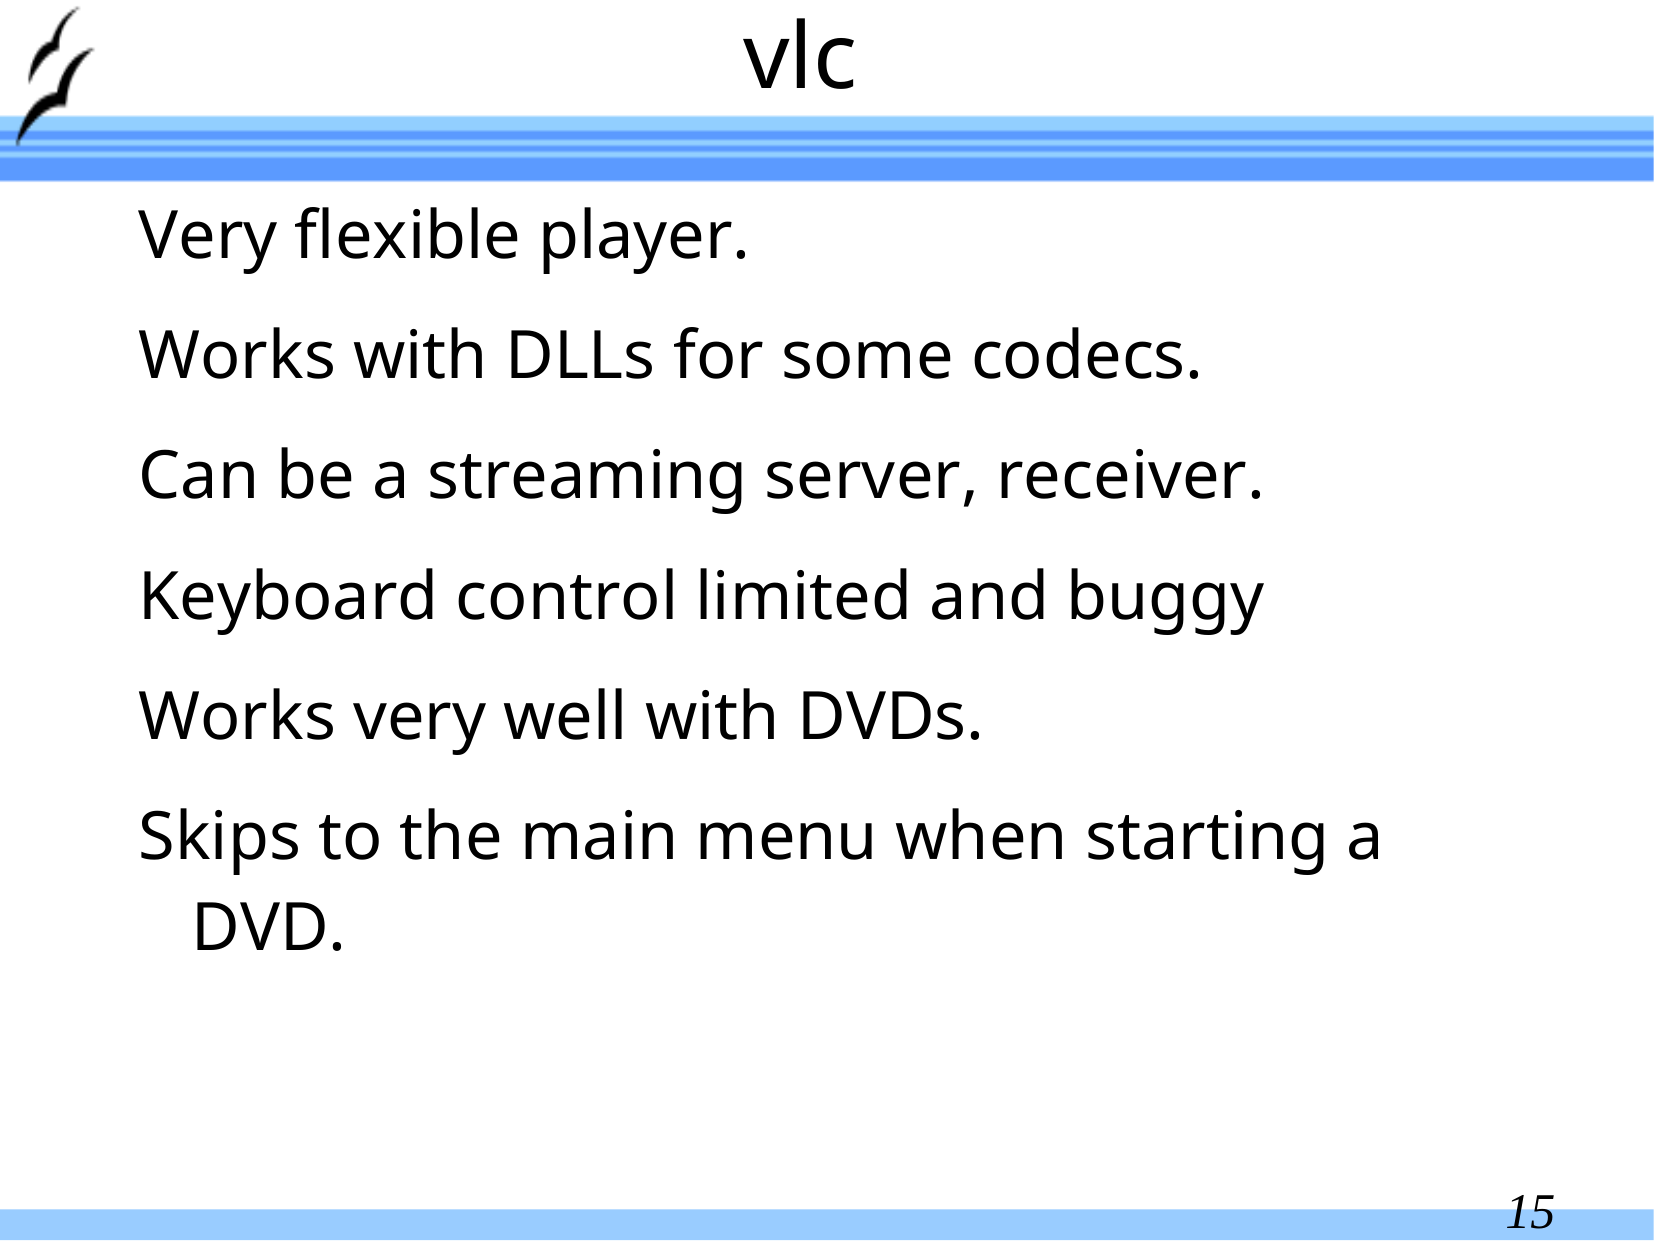

# vlc
Very flexible player.
Works with DLLs for some codecs.
Can be a streaming server, receiver.
Keyboard control limited and buggy
Works very well with DVDs.
Skips to the main menu when starting a DVD.